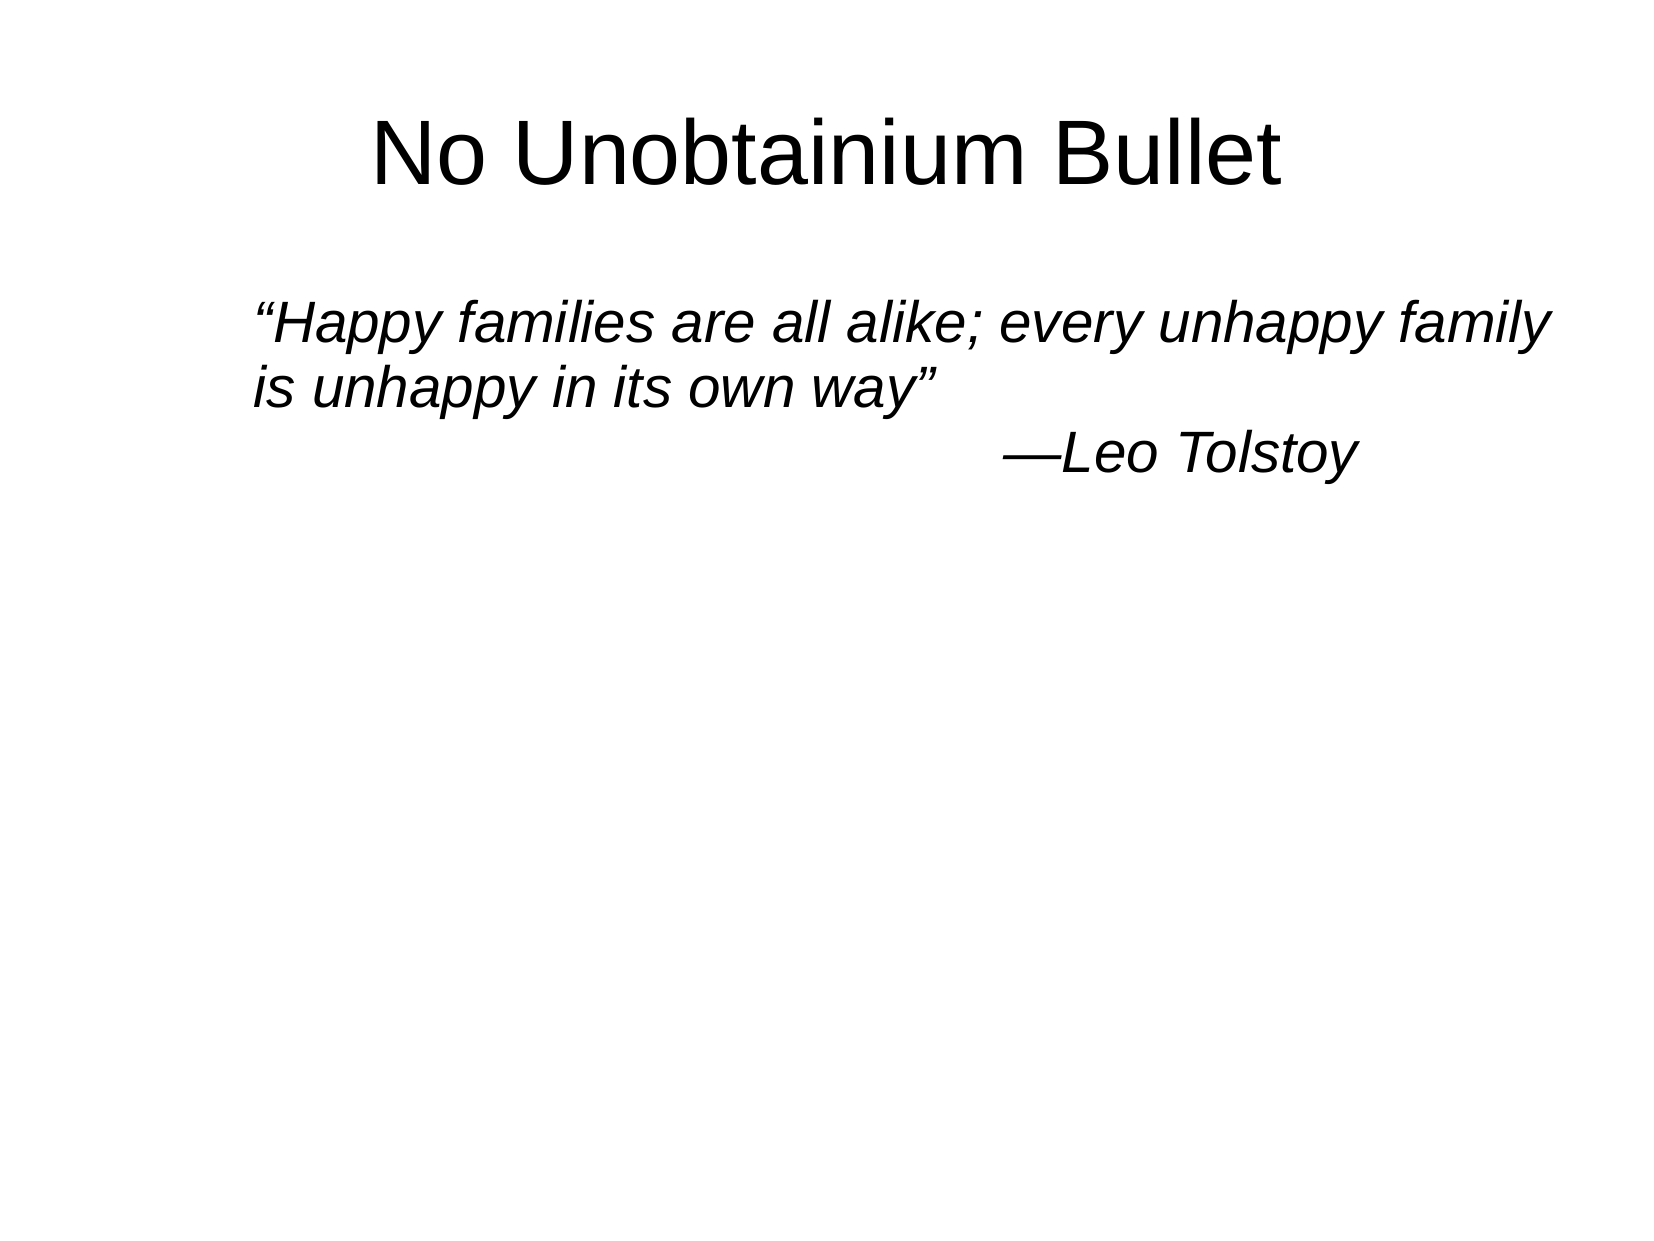

# No Unobtainium Bullet
“Happy families are all alike; every unhappy family is unhappy in its own way”
										—Leo Tolstoy